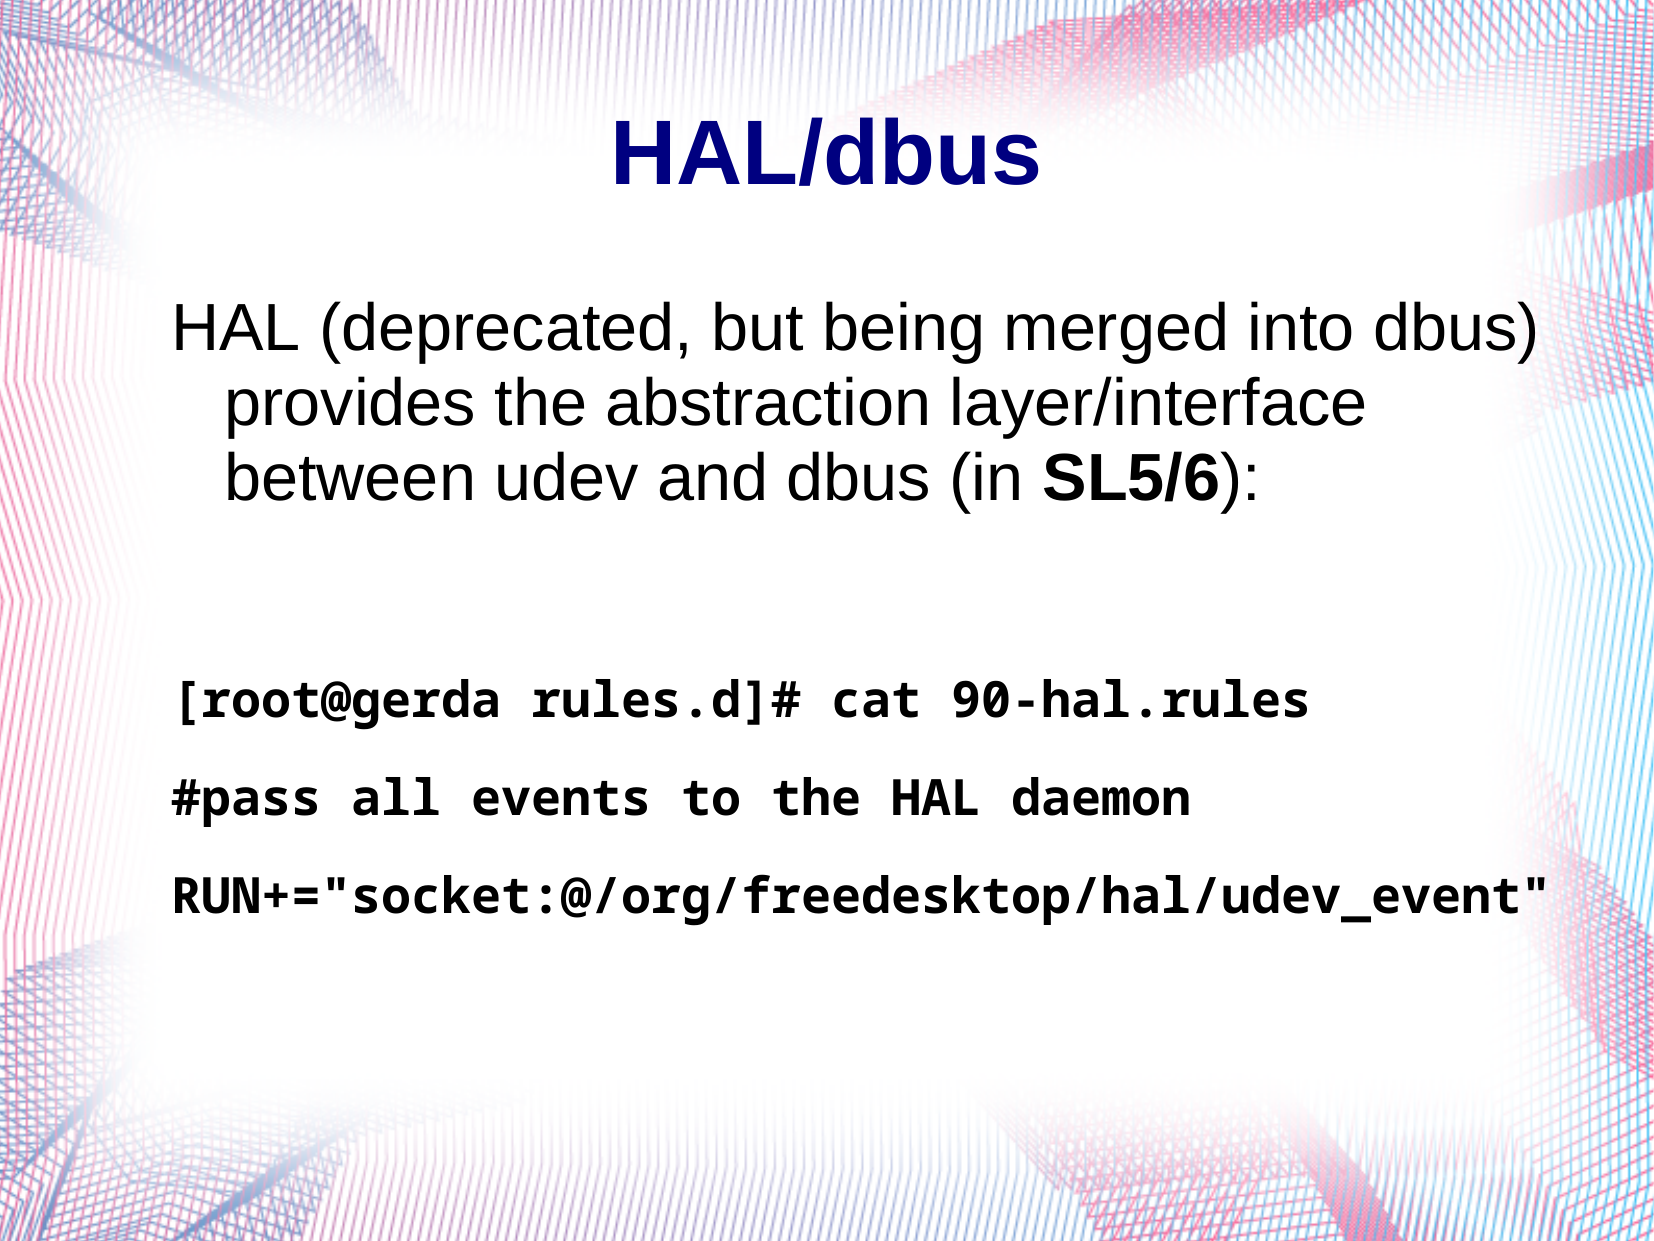

# HAL/dbus
HAL (deprecated, but being merged into dbus) provides the abstraction layer/interface between udev and dbus (in SL5/6):
[root@gerda rules.d]# cat 90-hal.rules
#pass all events to the HAL daemon
RUN+="socket:@/org/freedesktop/hal/udev_event"